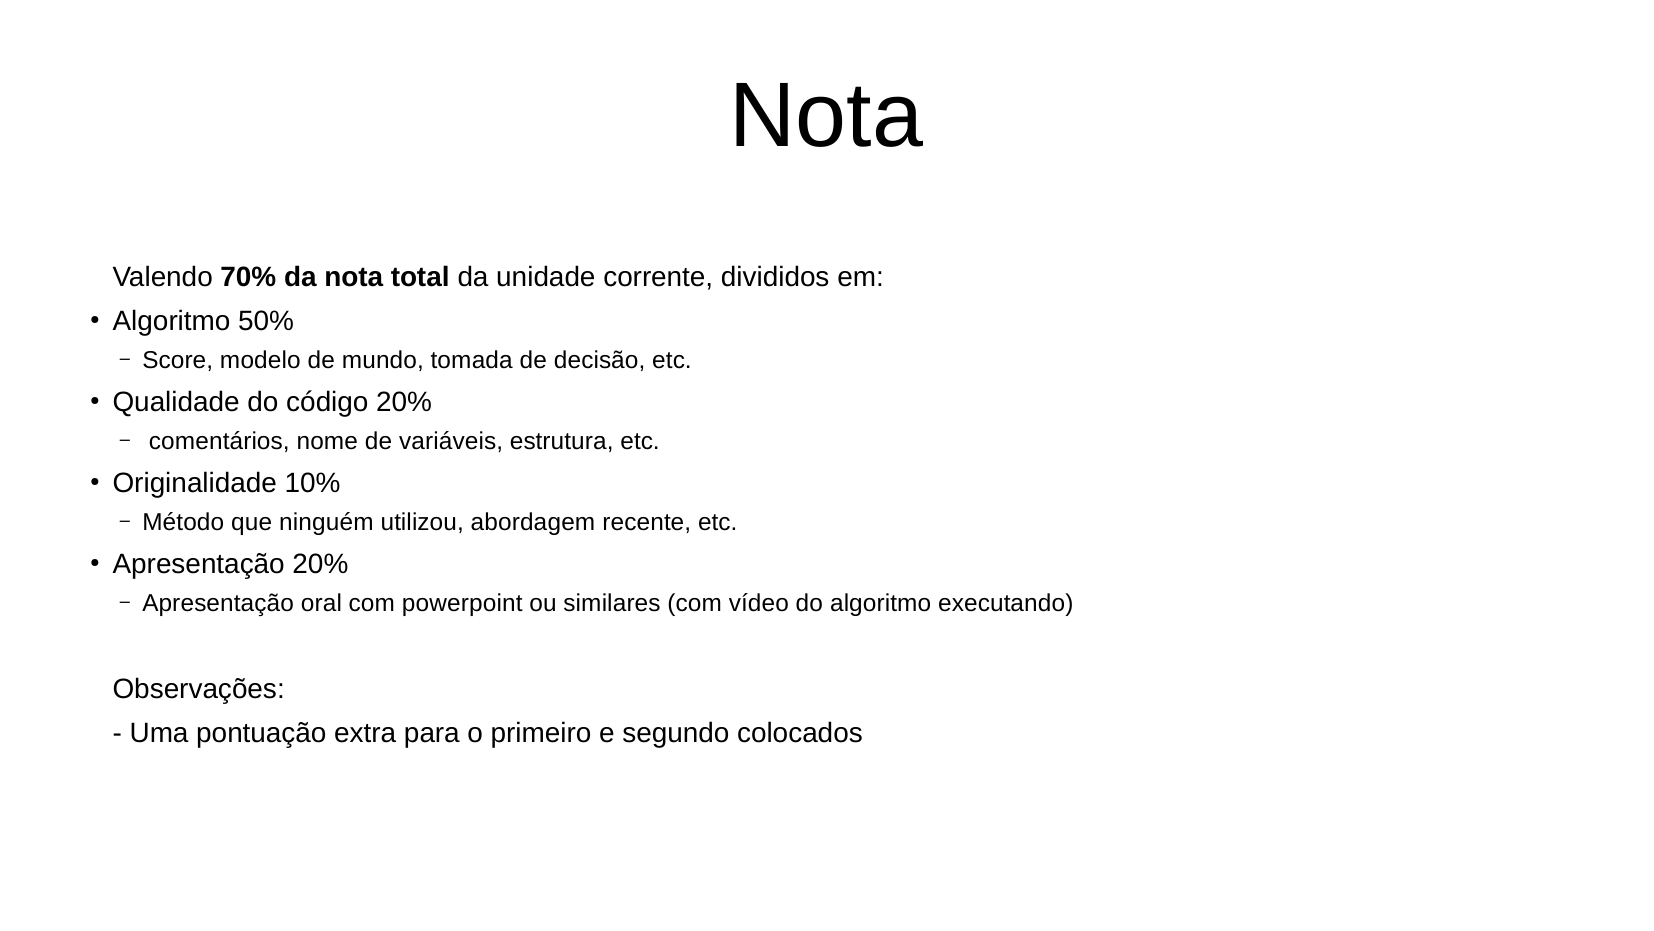

# Nota
Valendo 70% da nota total da unidade corrente, divididos em:
Algoritmo 50%
Score, modelo de mundo, tomada de decisão, etc.
Qualidade do código 20%
 comentários, nome de variáveis, estrutura, etc.
Originalidade 10%
Método que ninguém utilizou, abordagem recente, etc.
Apresentação 20%
Apresentação oral com powerpoint ou similares (com vídeo do algoritmo executando)
Observações:
- Uma pontuação extra para o primeiro e segundo colocados